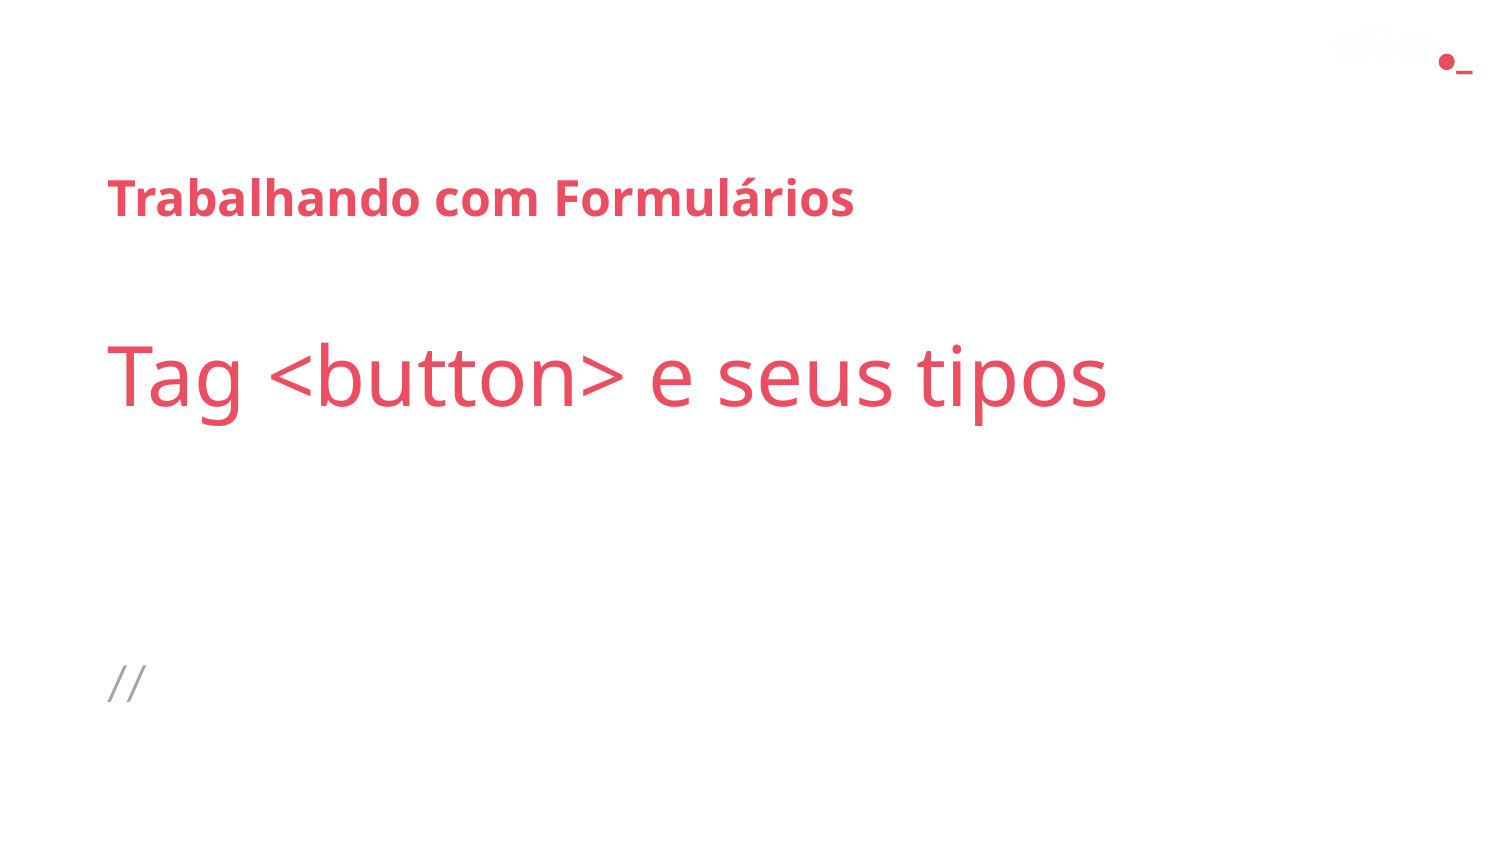

Trabalhando com Formulários
Tag <button> e seus tipos
//